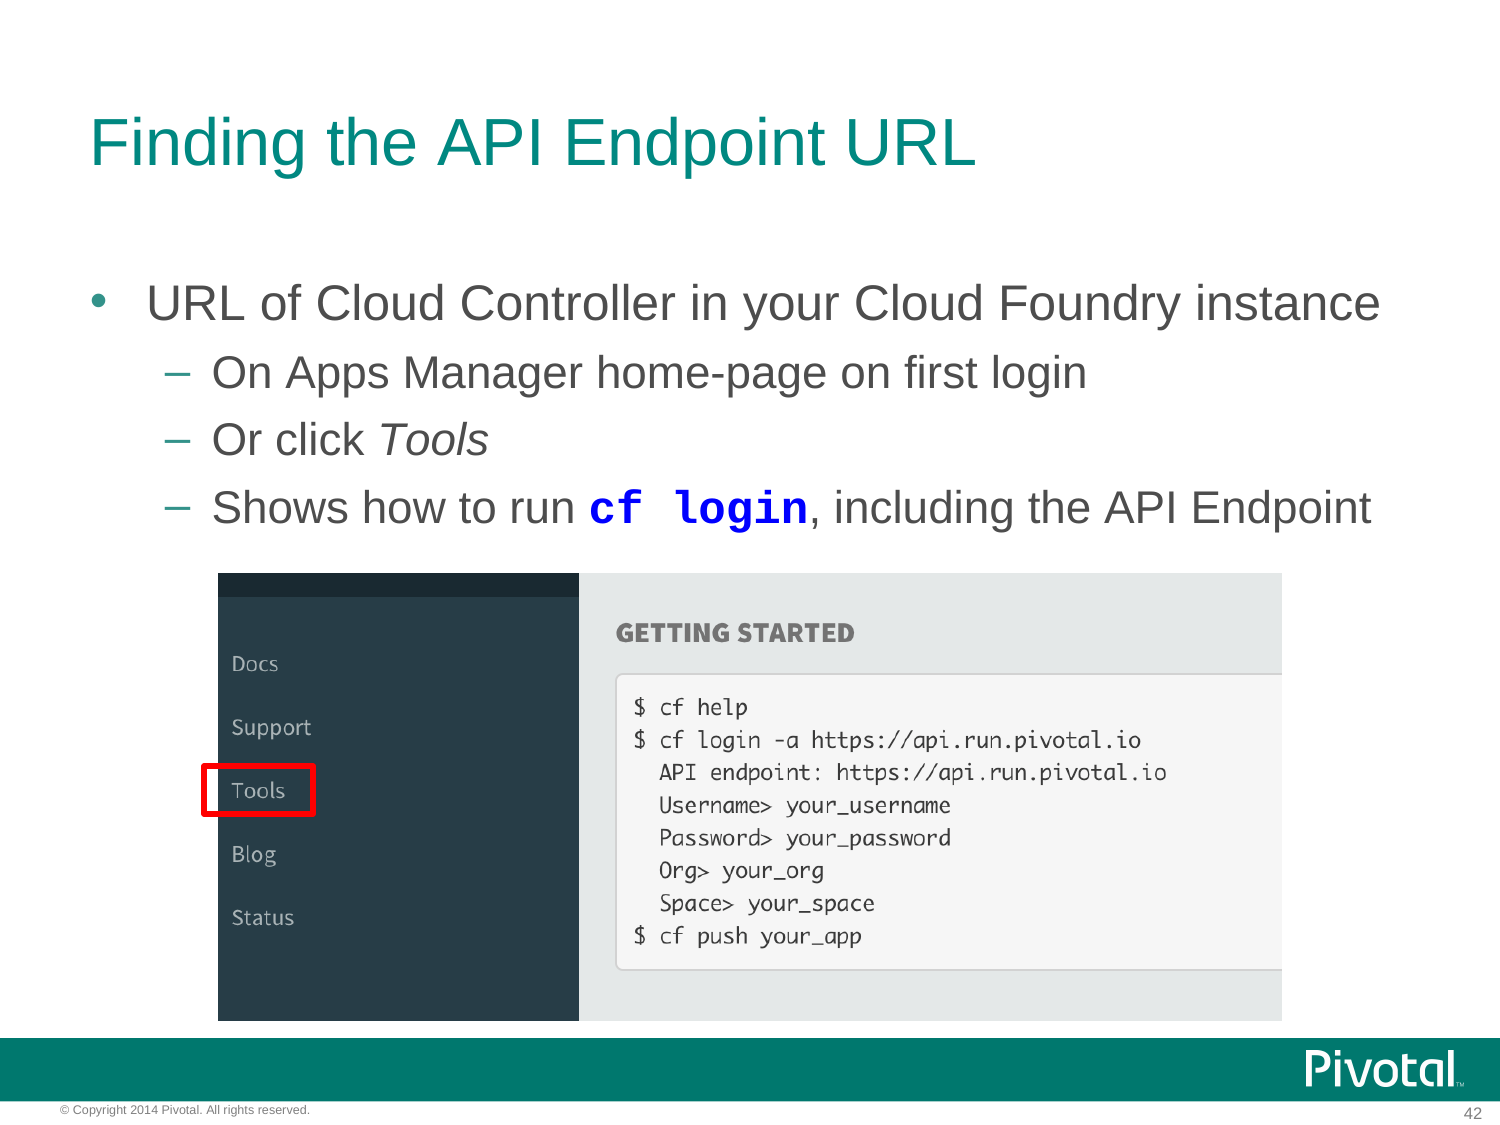

# Finding the API Endpoint URL
URL of Cloud Controller in your Cloud Foundry instance
On Apps Manager home-page on first login
Or click Tools
Shows how to run cf login, including the API Endpoint